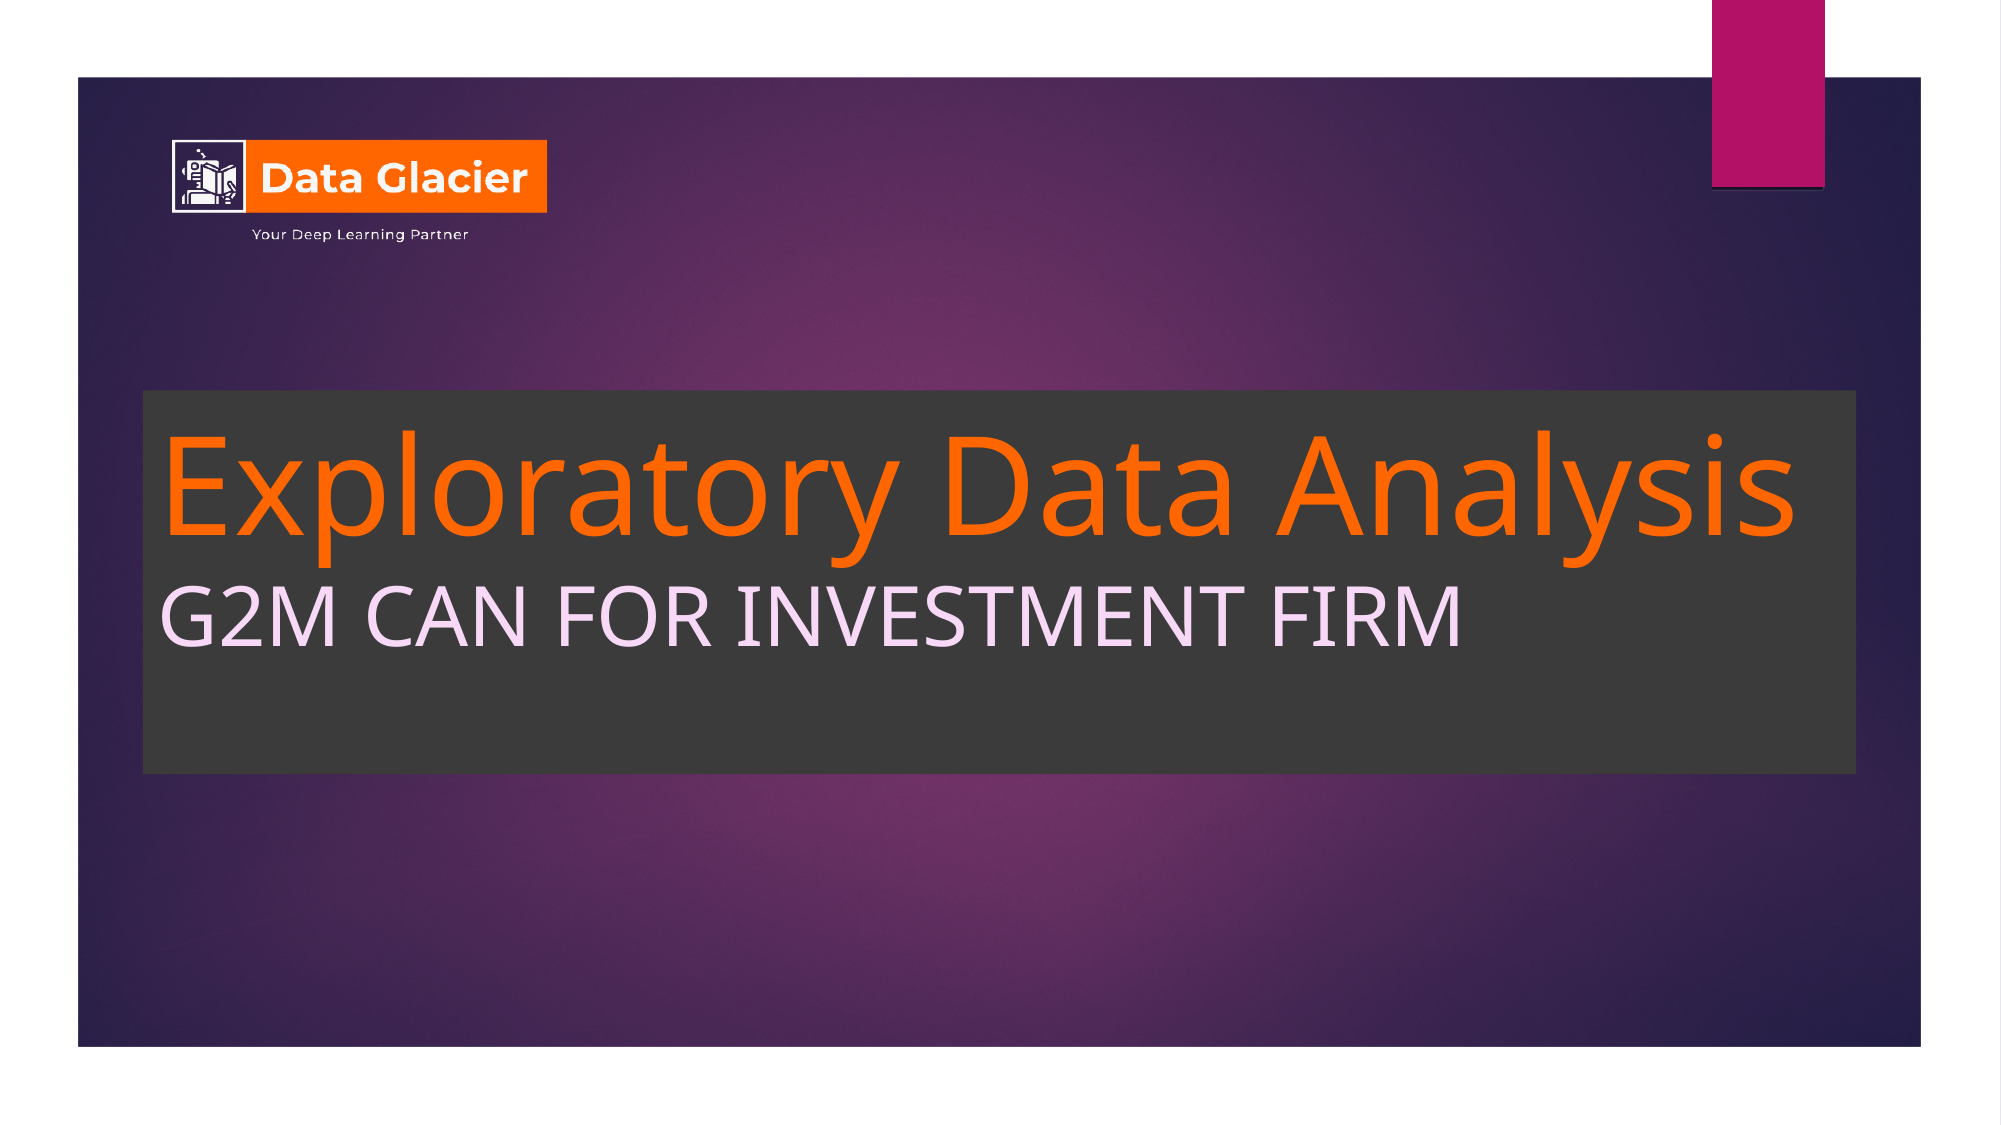

Exploratory Data Analysis
G2M CAN FOR INVESTMENT FIRM